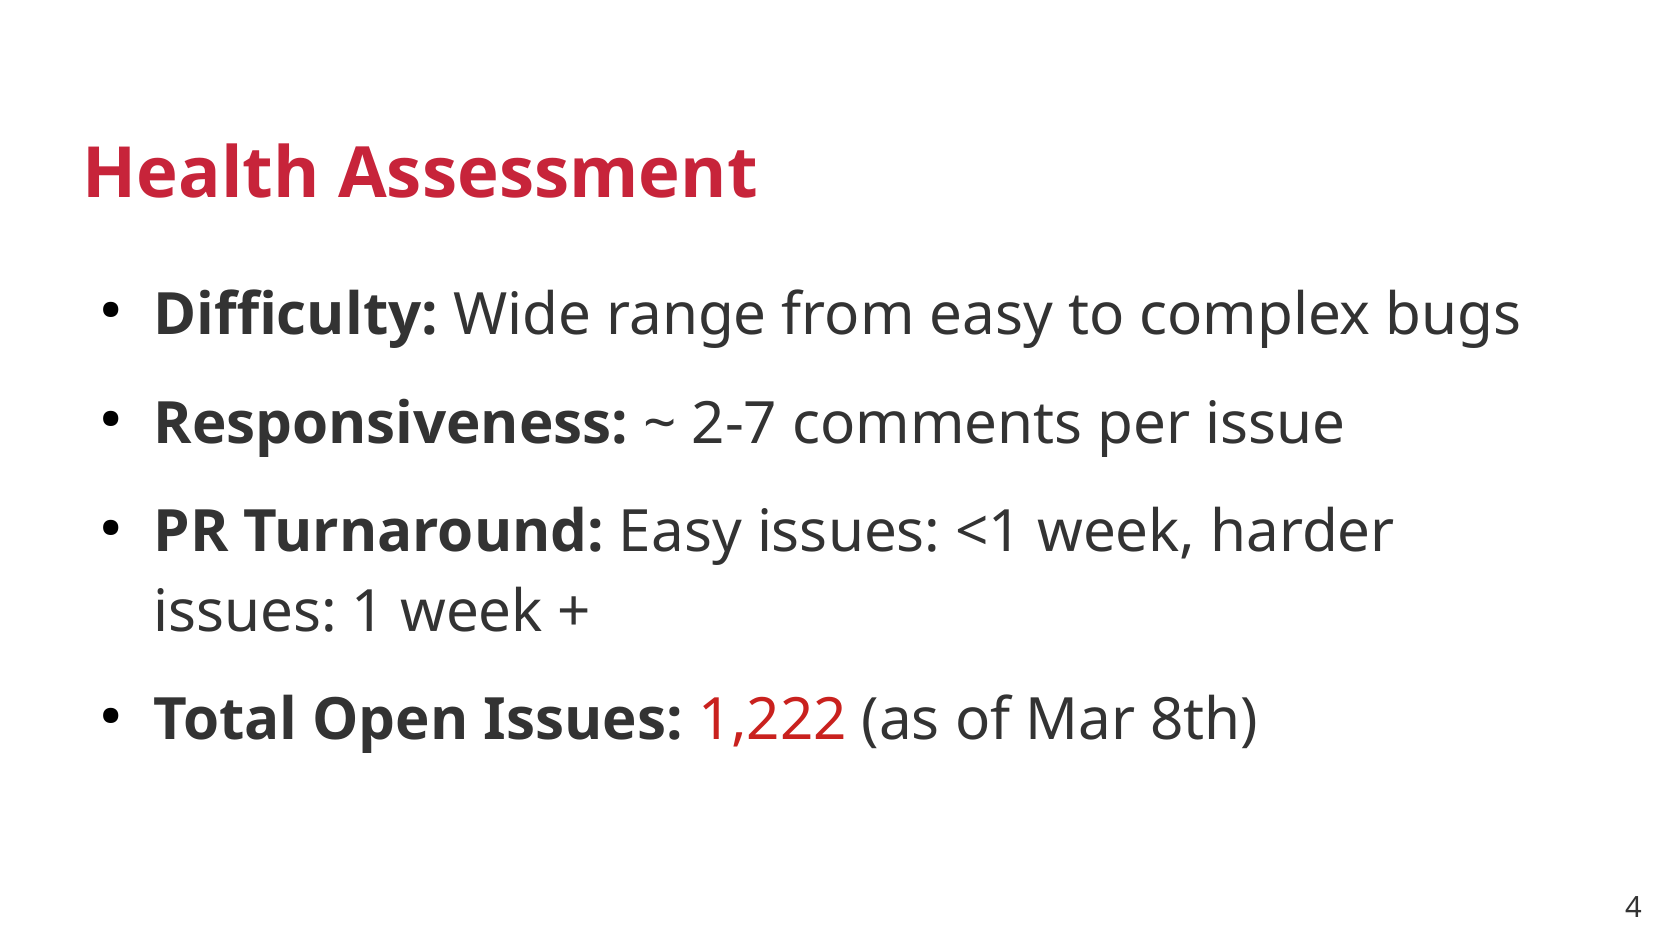

# Health Assessment
Difficulty: Wide range from easy to complex bugs
Responsiveness: ~ 2-7 comments per issue
PR Turnaround: Easy issues: <1 week, harder issues: 1 week +
Total Open Issues: 1,222 (as of Mar 8th)